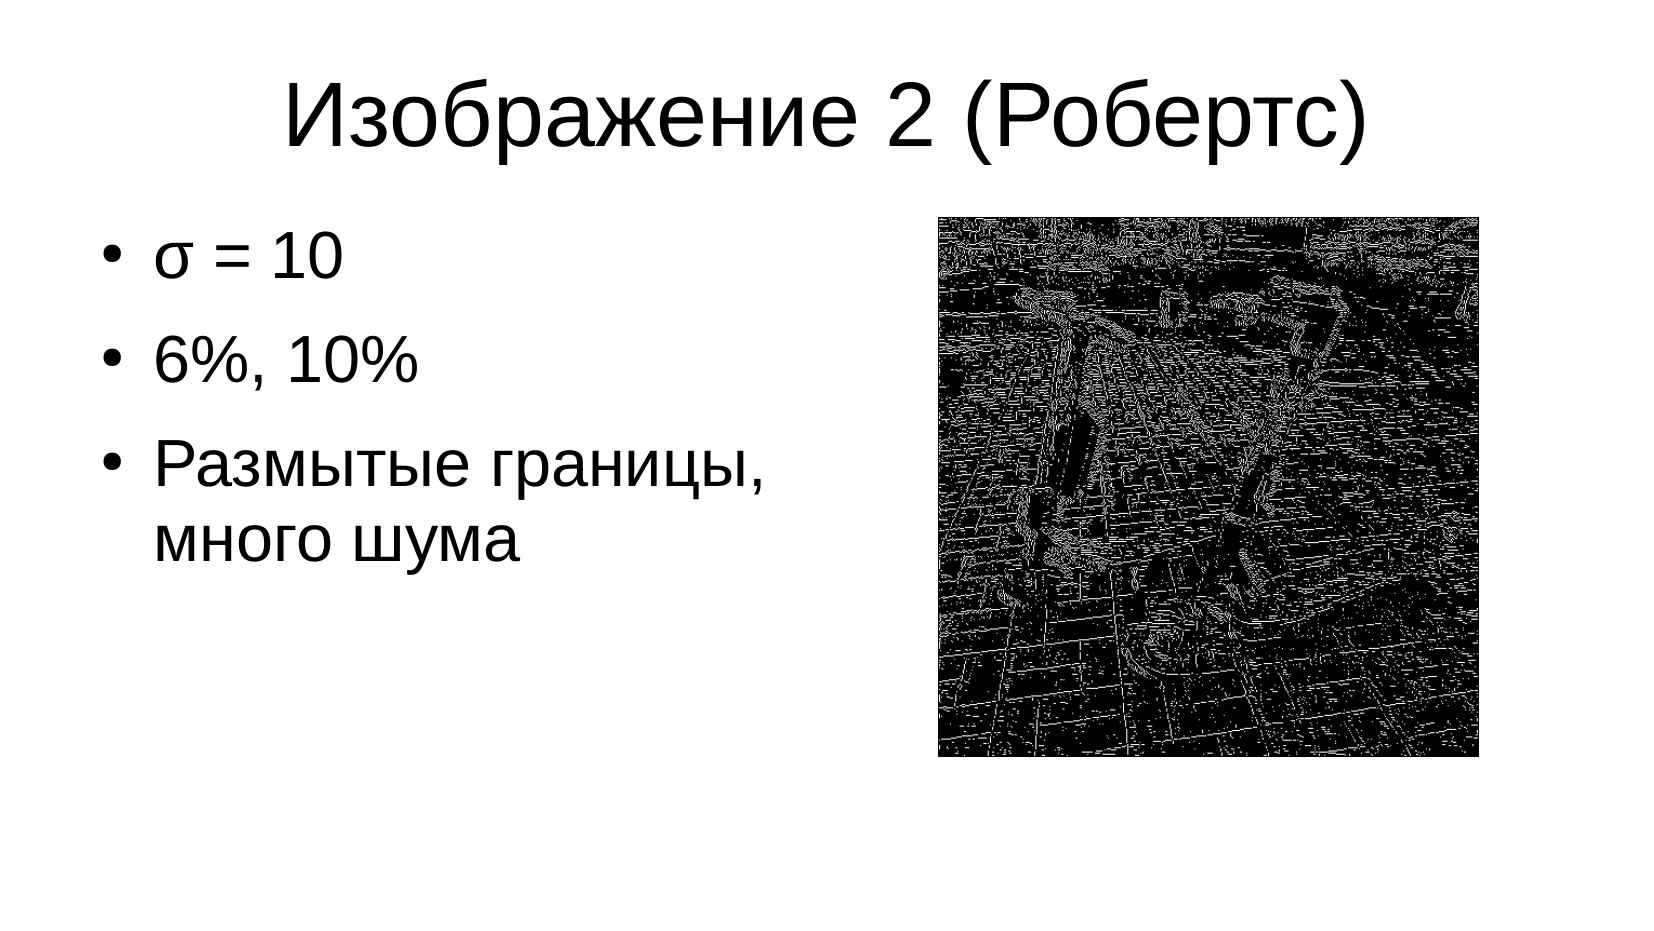

# Изображение 2 (Робертс)
σ = 10
6%, 10%
Размытые границы, много шума